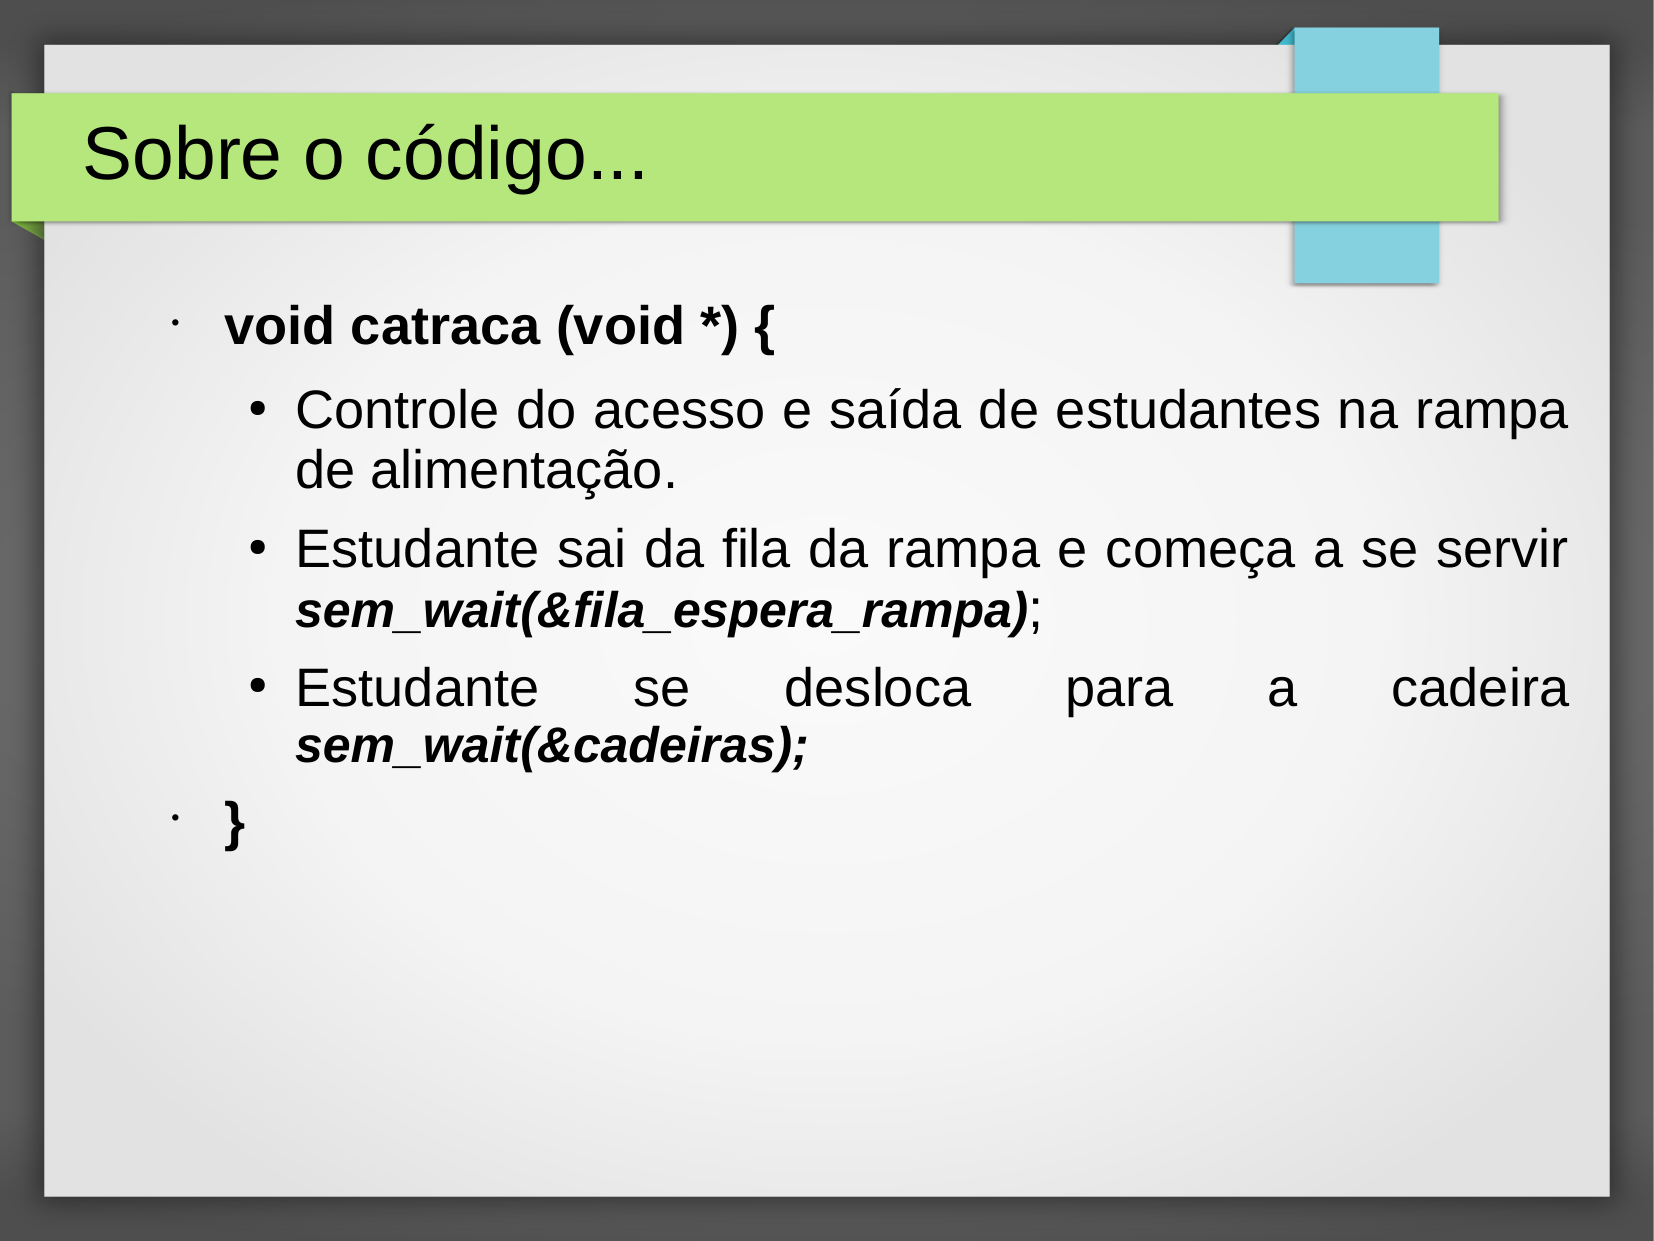

# Sobre o código...
void catraca (void *) {
Controle do acesso e saída de estudantes na rampa de alimentação.
Estudante sai da fila da rampa e começa a se servir sem_wait(&fila_espera_rampa);
Estudante se desloca para a cadeira sem_wait(&cadeiras);
}